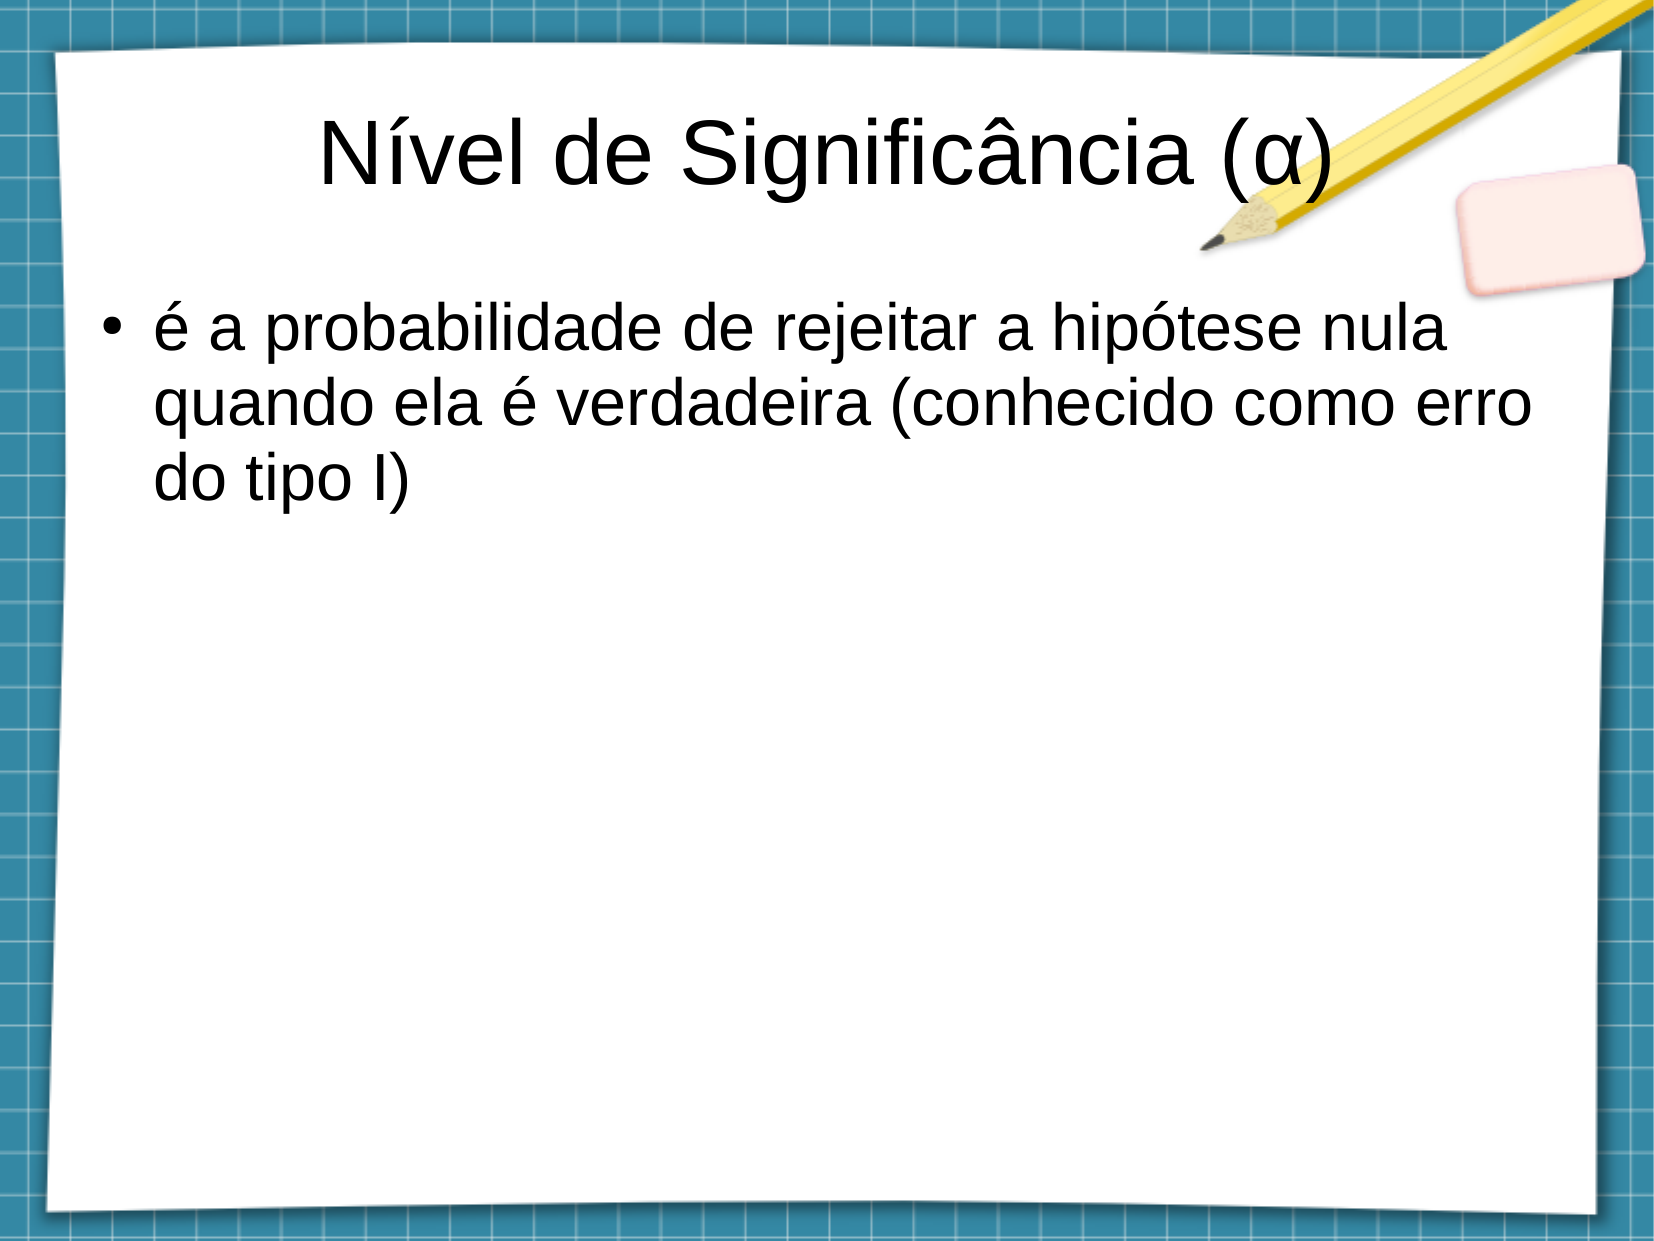

# Nível de Significância (α)
é a probabilidade de rejeitar a hipótese nula quando ela é verdadeira (conhecido como erro do tipo I)